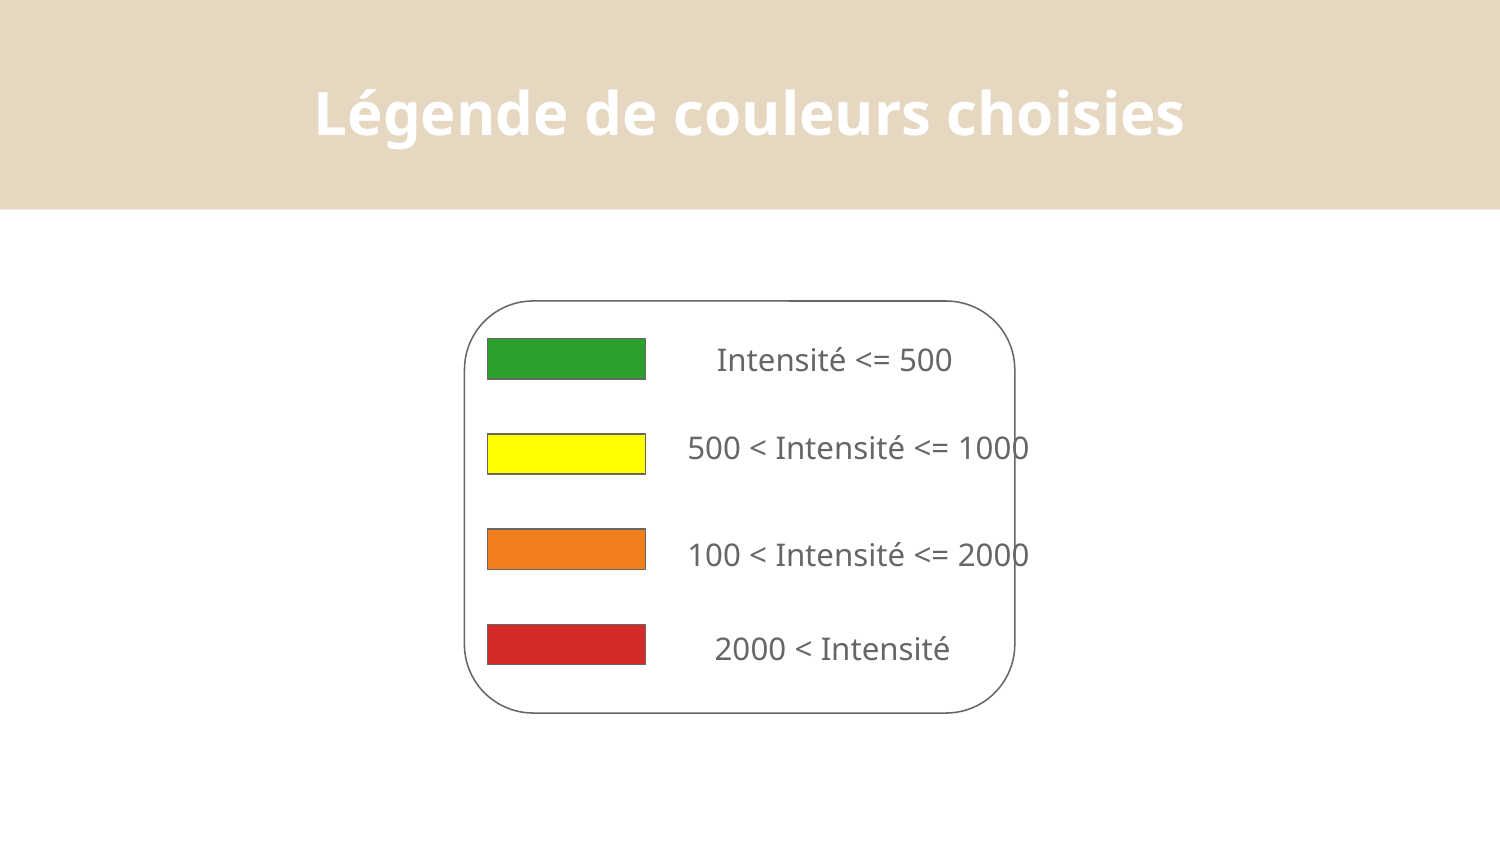

# Légende de couleurs choisies
Intensité <= 500
500 < Intensité <= 1000
100 < Intensité <= 2000
2000 < Intensité